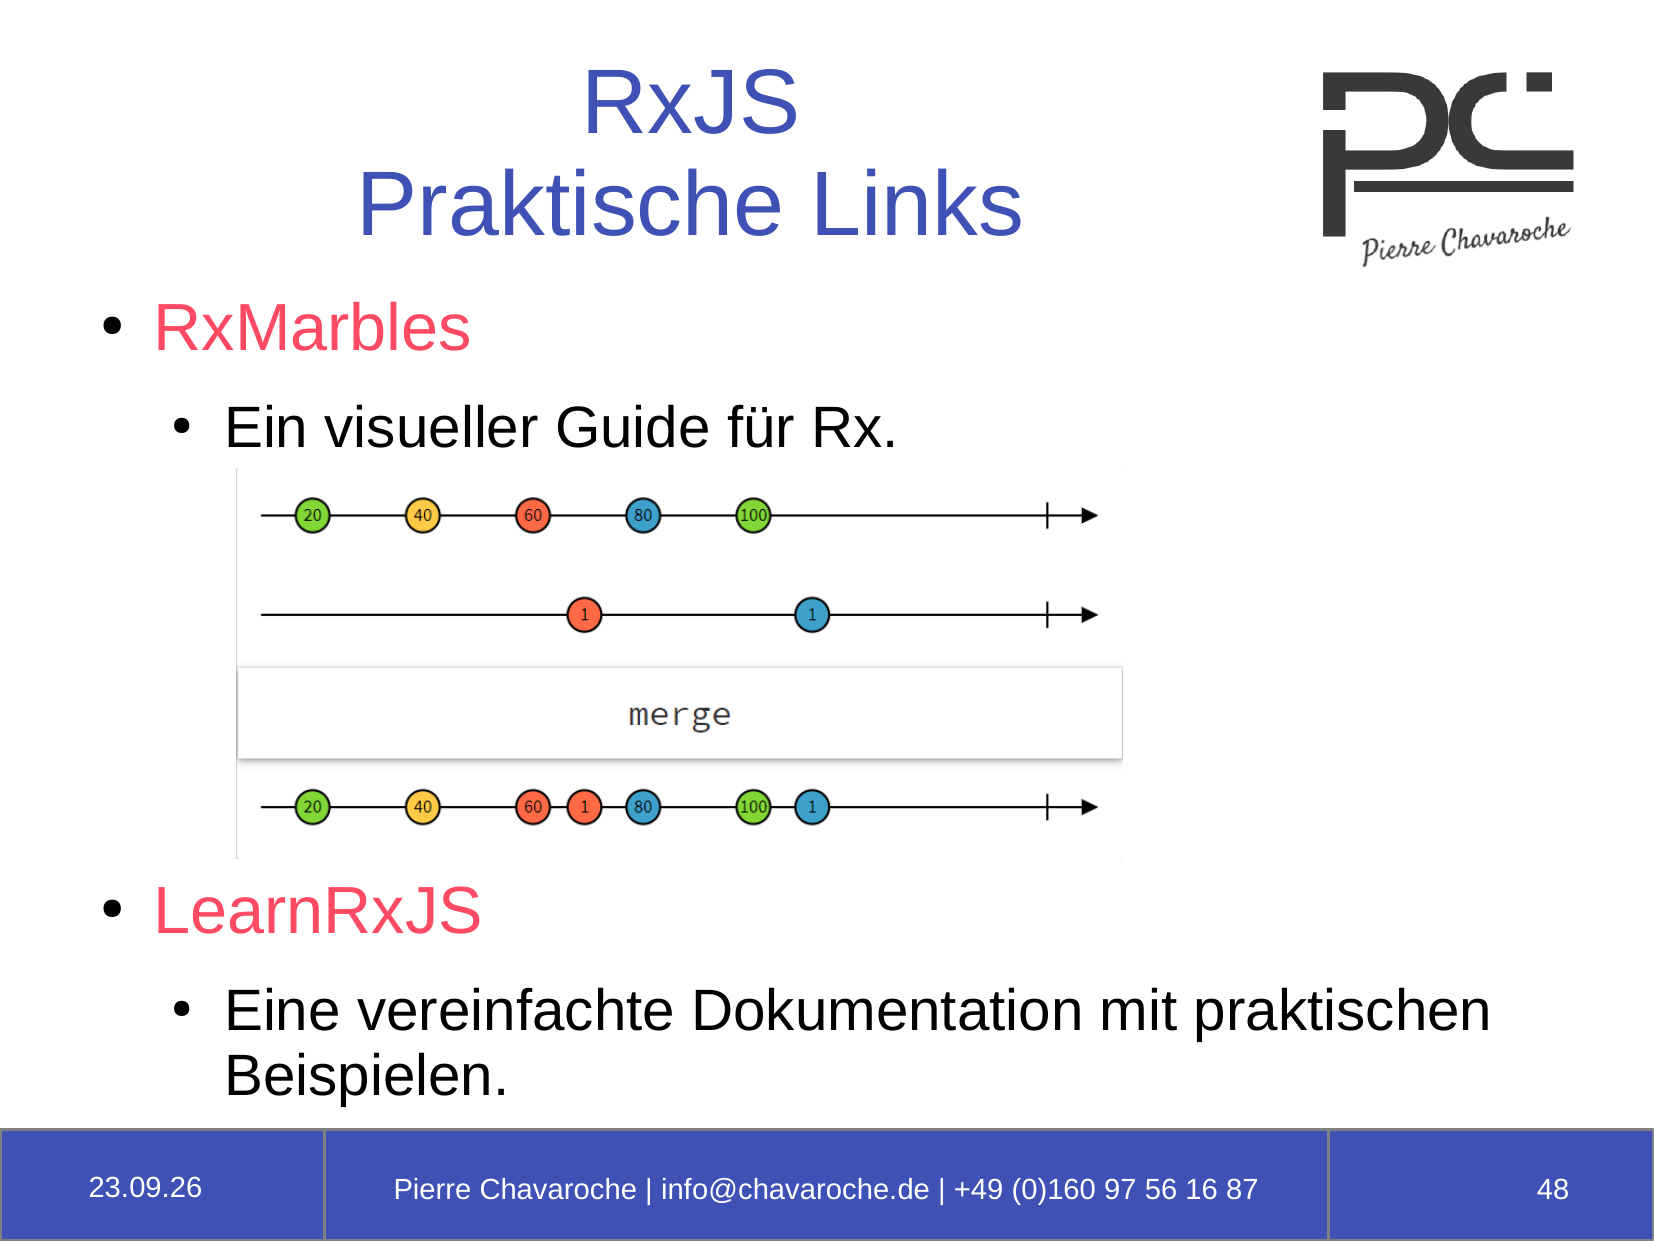

# RxJS Praktische Links
RxMarbles
Ein visueller Guide für Rx.
LearnRxJS
Eine vereinfachte Dokumentation mit praktischen Beispielen.
Pierre Chavaroche | info@chavaroche.de | +49 (0)160 97 56 16 87
48